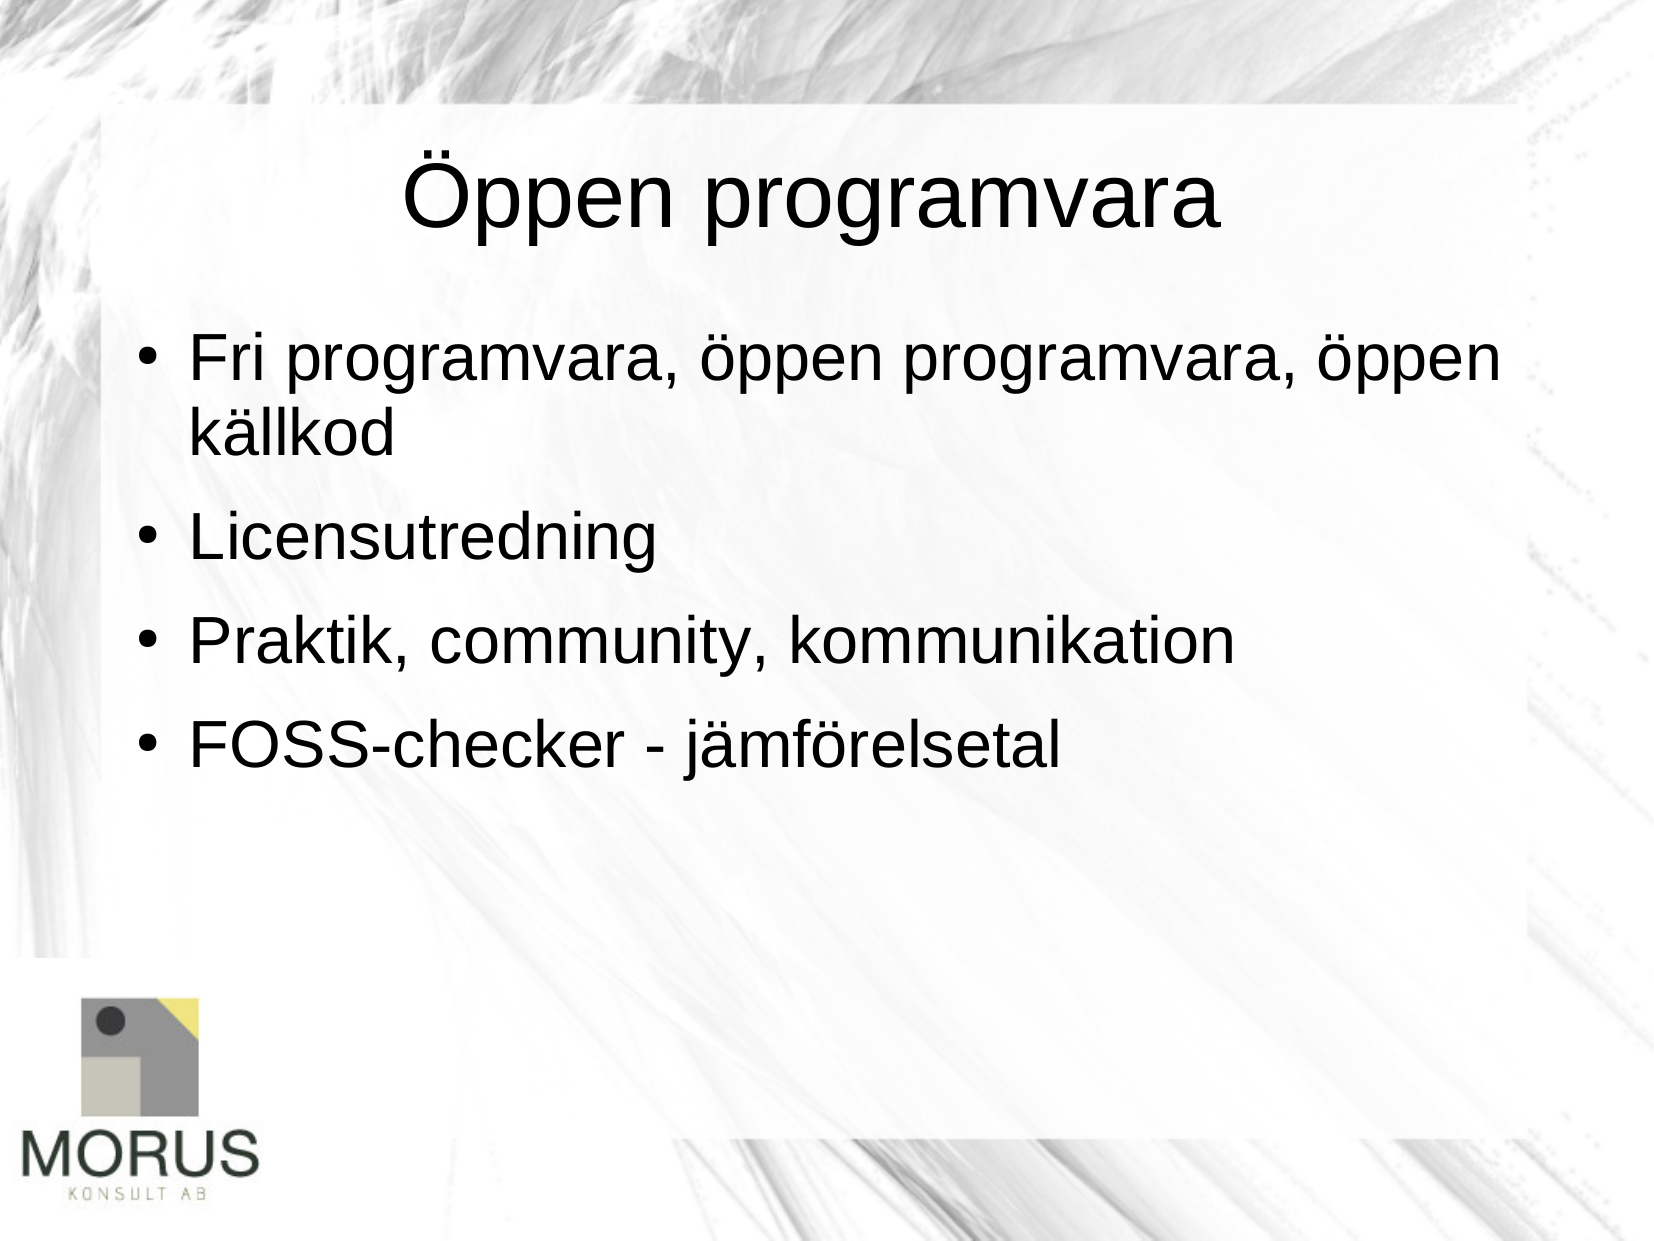

# Öppen programvara
Fri programvara, öppen programvara, öppen källkod
Licensutredning
Praktik, community, kommunikation
FOSS-checker - jämförelsetal